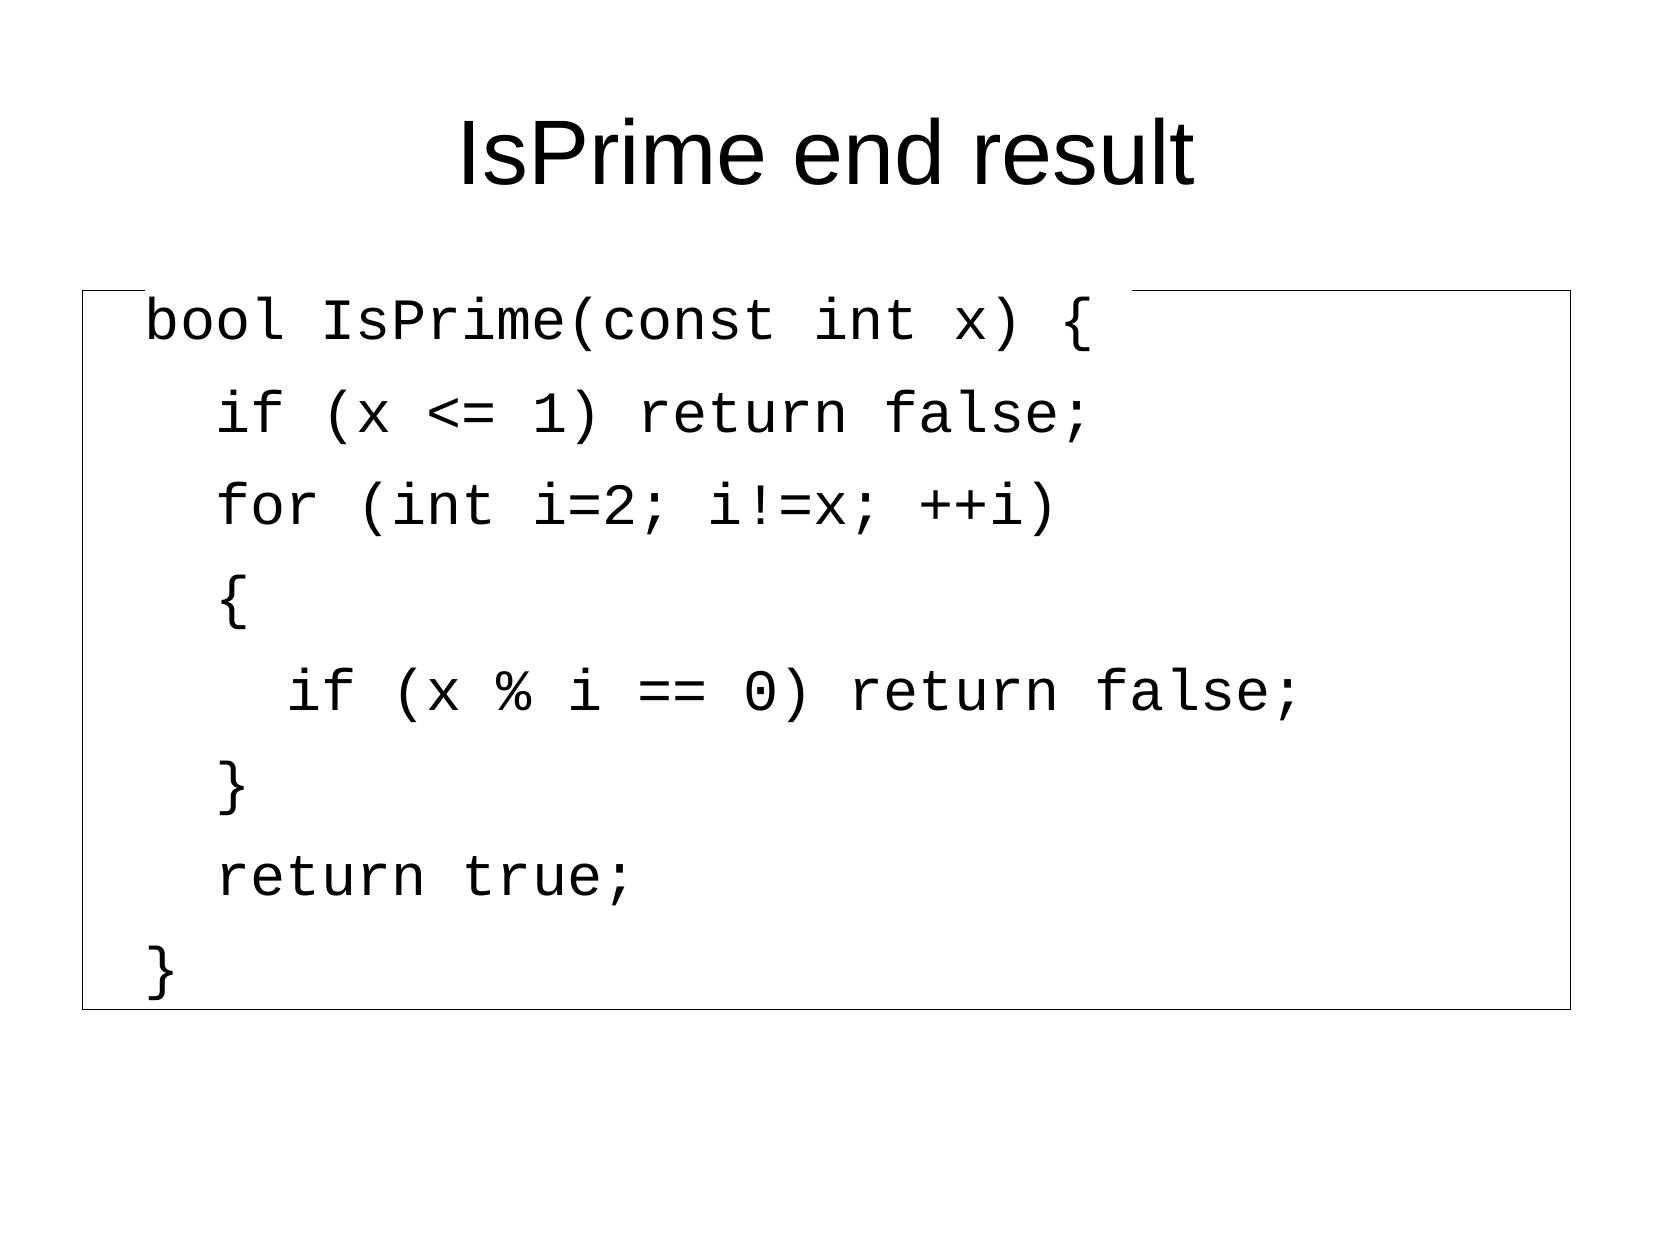

# IsPrime end result
bool IsPrime(const int x) {
 if (x <= 1) return false;
 for (int i=2; i!=x; ++i)
 {
 if (x % i == 0) return false;
 }
 return true;
}